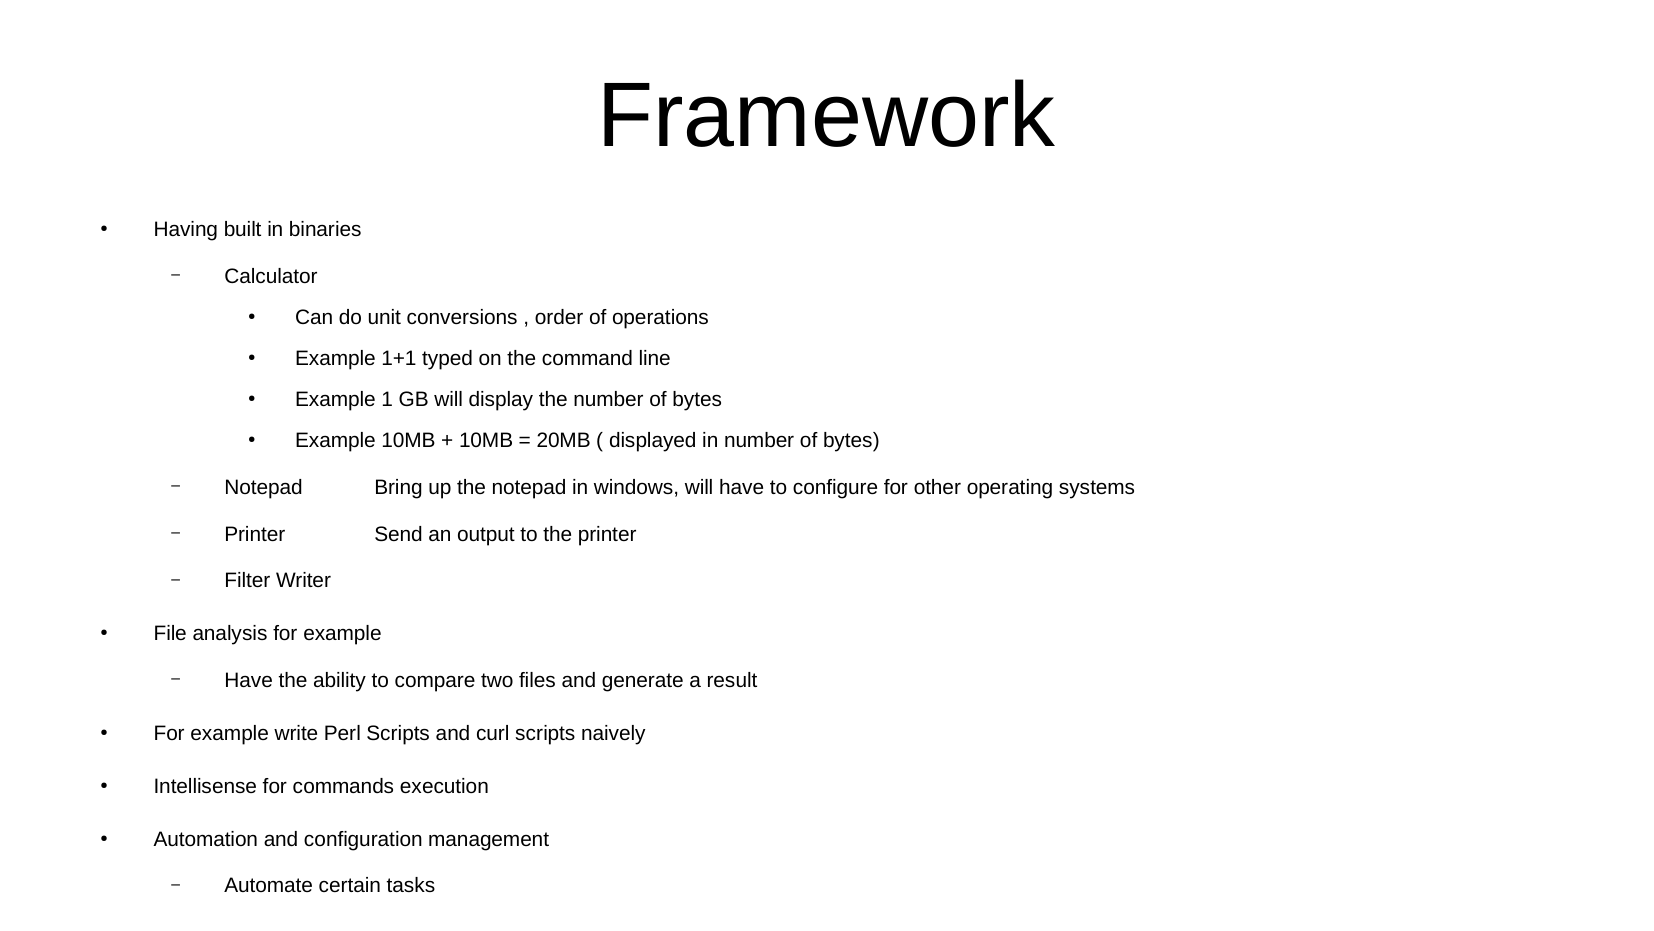

# Framework
Having built in binaries
Calculator
Can do unit conversions , order of operations
Example 1+1 typed on the command line
Example 1 GB will display the number of bytes
Example 10MB + 10MB = 20MB ( displayed in number of bytes)
Notepad	Bring up the notepad in windows, will have to configure for other operating systems
Printer		Send an output to the printer
Filter Writer
File analysis for example
Have the ability to compare two files and generate a result
For example write Perl Scripts and curl scripts naively
Intellisense for commands execution
Automation and configuration management
Automate certain tasks